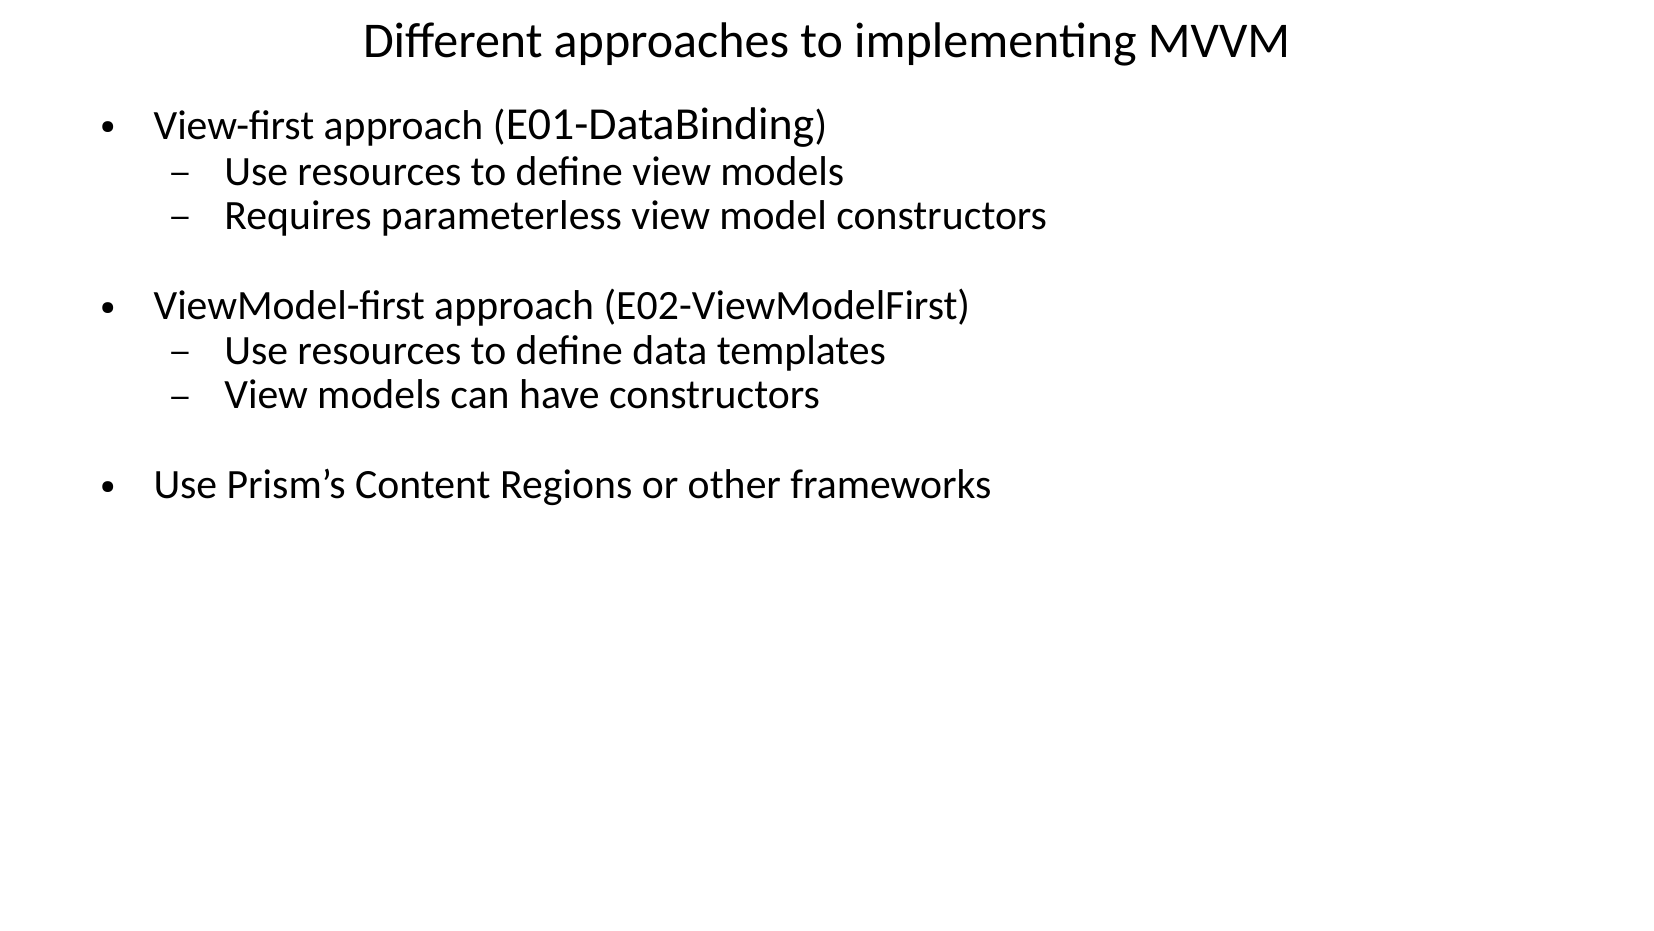

# Different approaches to implementing MVVM
View-first approach (E01-DataBinding)
Use resources to define view models
Requires parameterless view model constructors
ViewModel-first approach (E02-ViewModelFirst)
Use resources to define data templates
View models can have constructors
Use Prism’s Content Regions or other frameworks